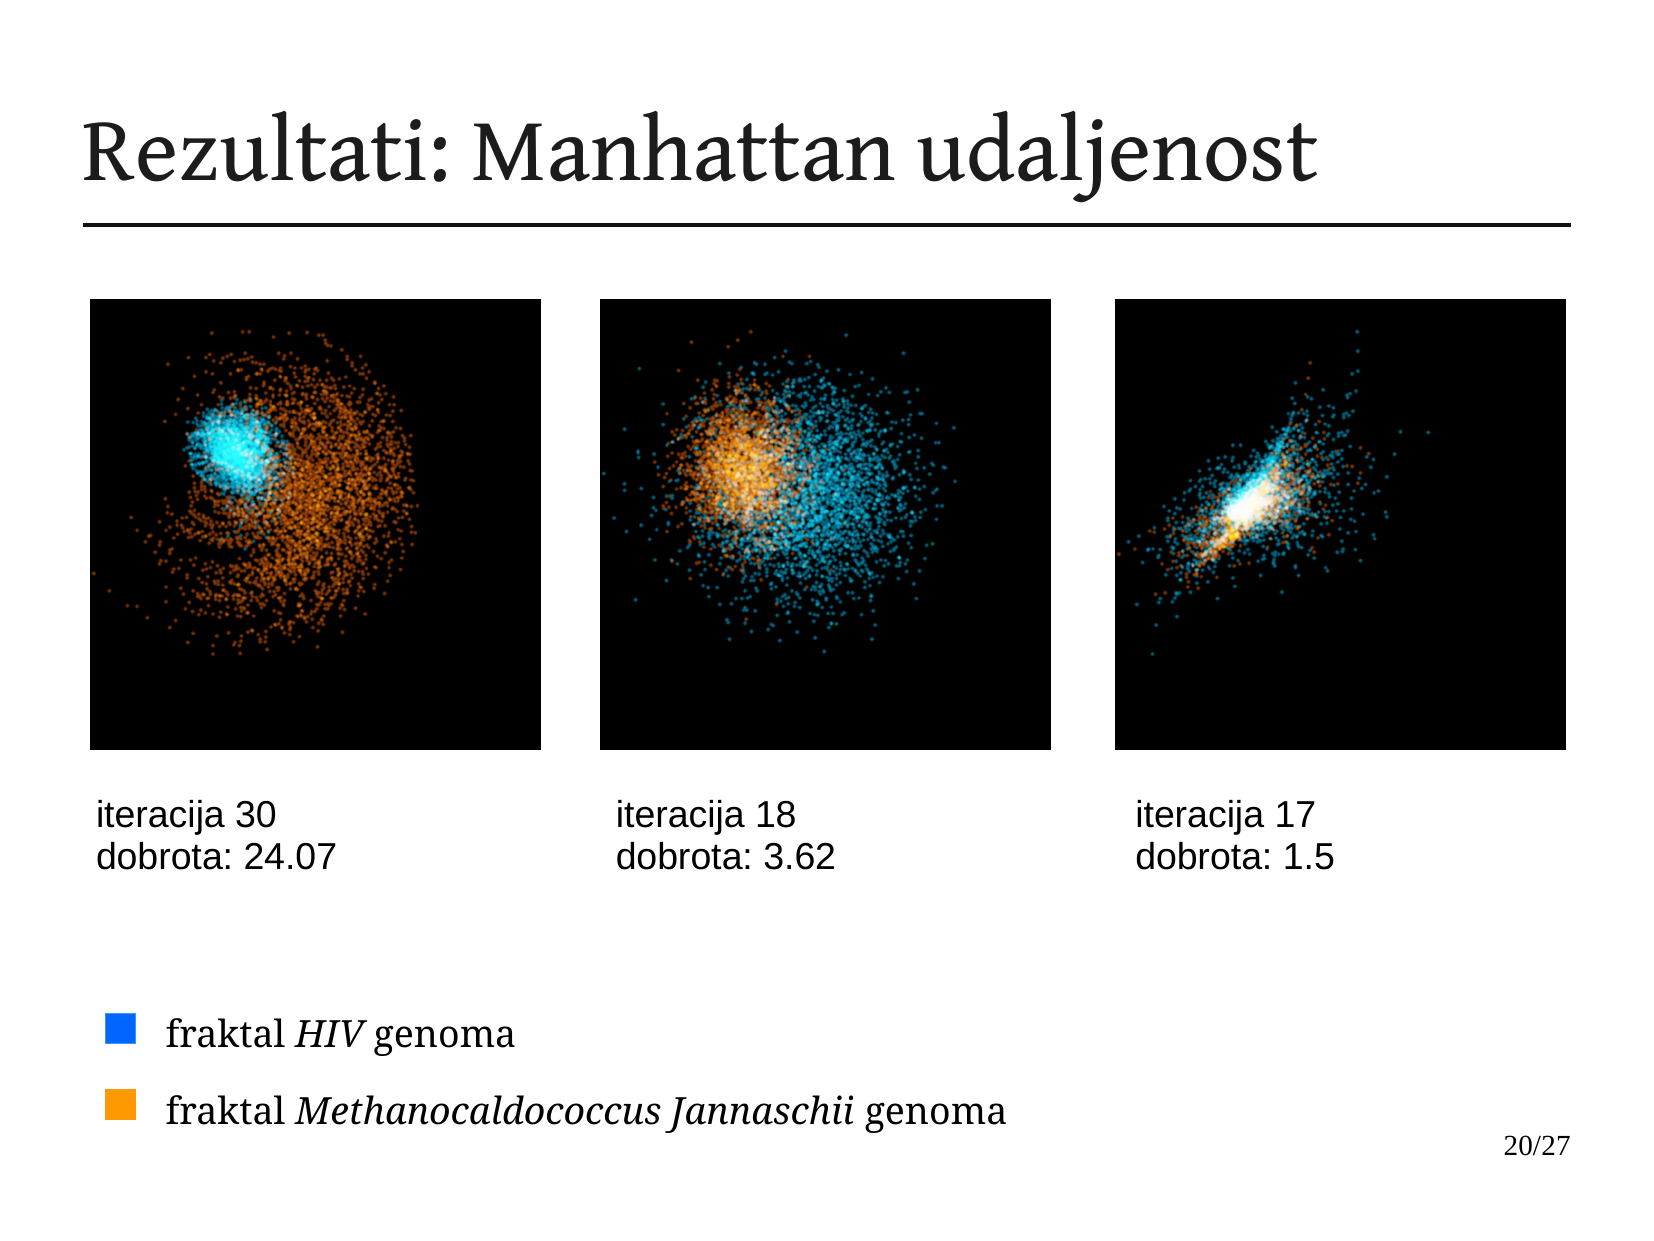

# Rezultati: Manhattan udaljenost
iteracija 30
dobrota: 24.07
iteracija 18
dobrota: 3.62
iteracija 17
dobrota: 1.5
fraktal HIV genoma
fraktal Methanocaldococcus Jannaschii genoma
20